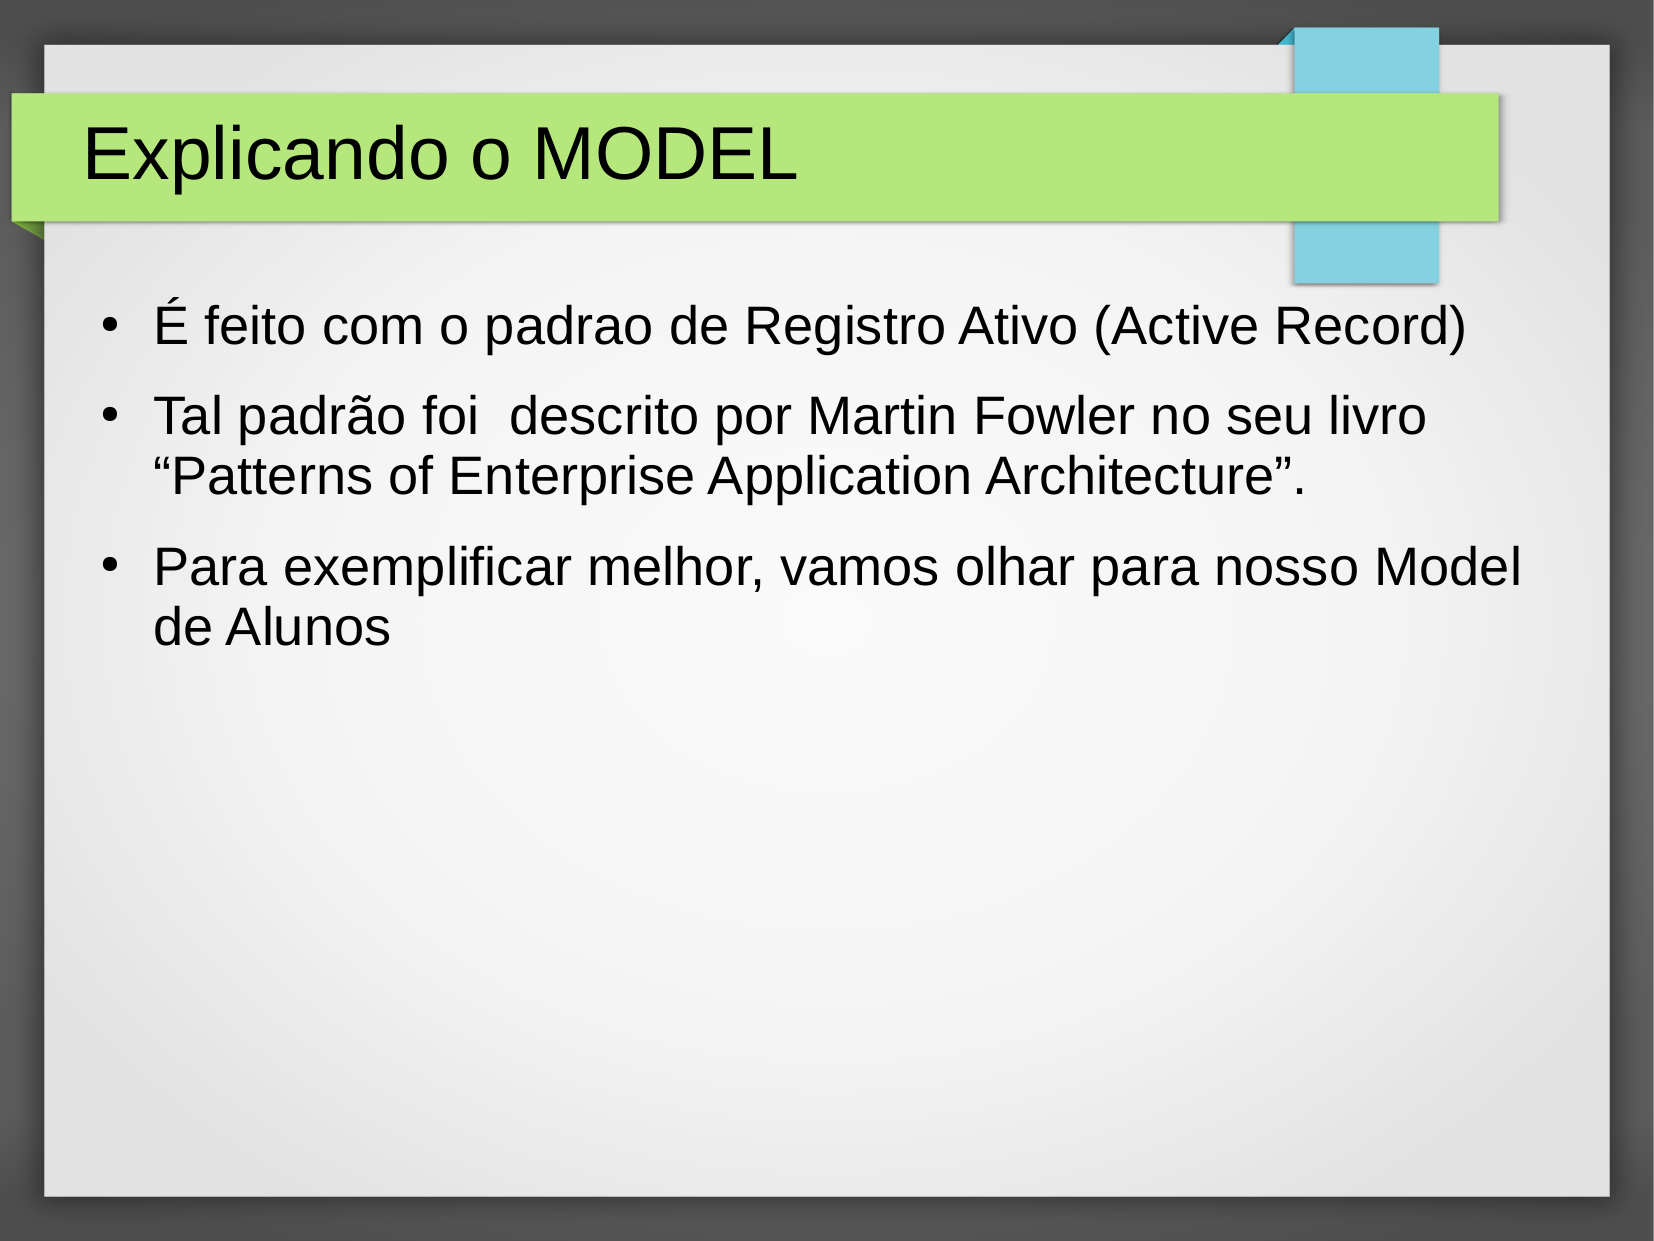

# Explicando o MODEL
É feito com o padrao de Registro Ativo (Active Record)
Tal padrão foi descrito por Martin Fowler no seu livro “Patterns of Enterprise Application Architecture”.
Para exemplificar melhor, vamos olhar para nosso Model de Alunos